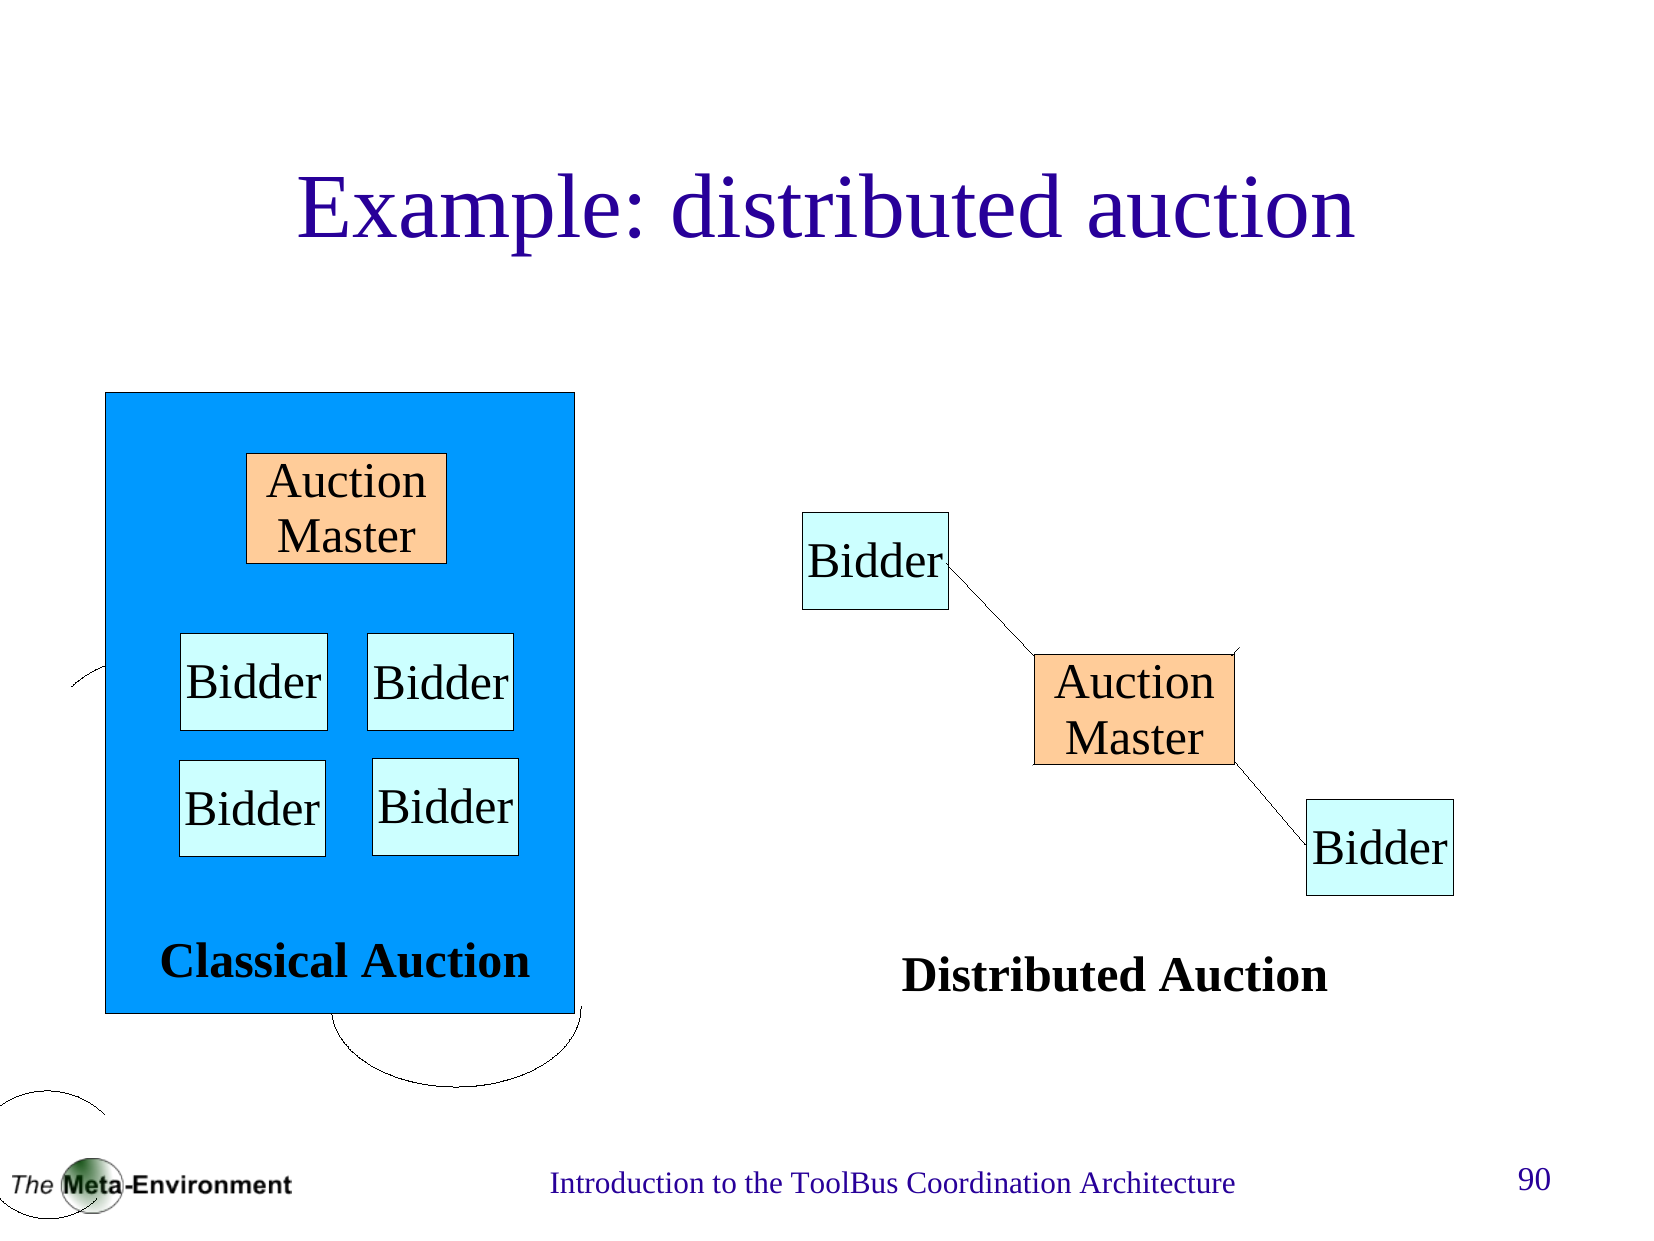

# Example: distributed auction
Auction
Master
Bidder
Bidder
Bidder
Bidder
Auction
Master
Bidder
Bidder
Bidder
Bidder
Bidder
Classical Auction
Distributed Auction